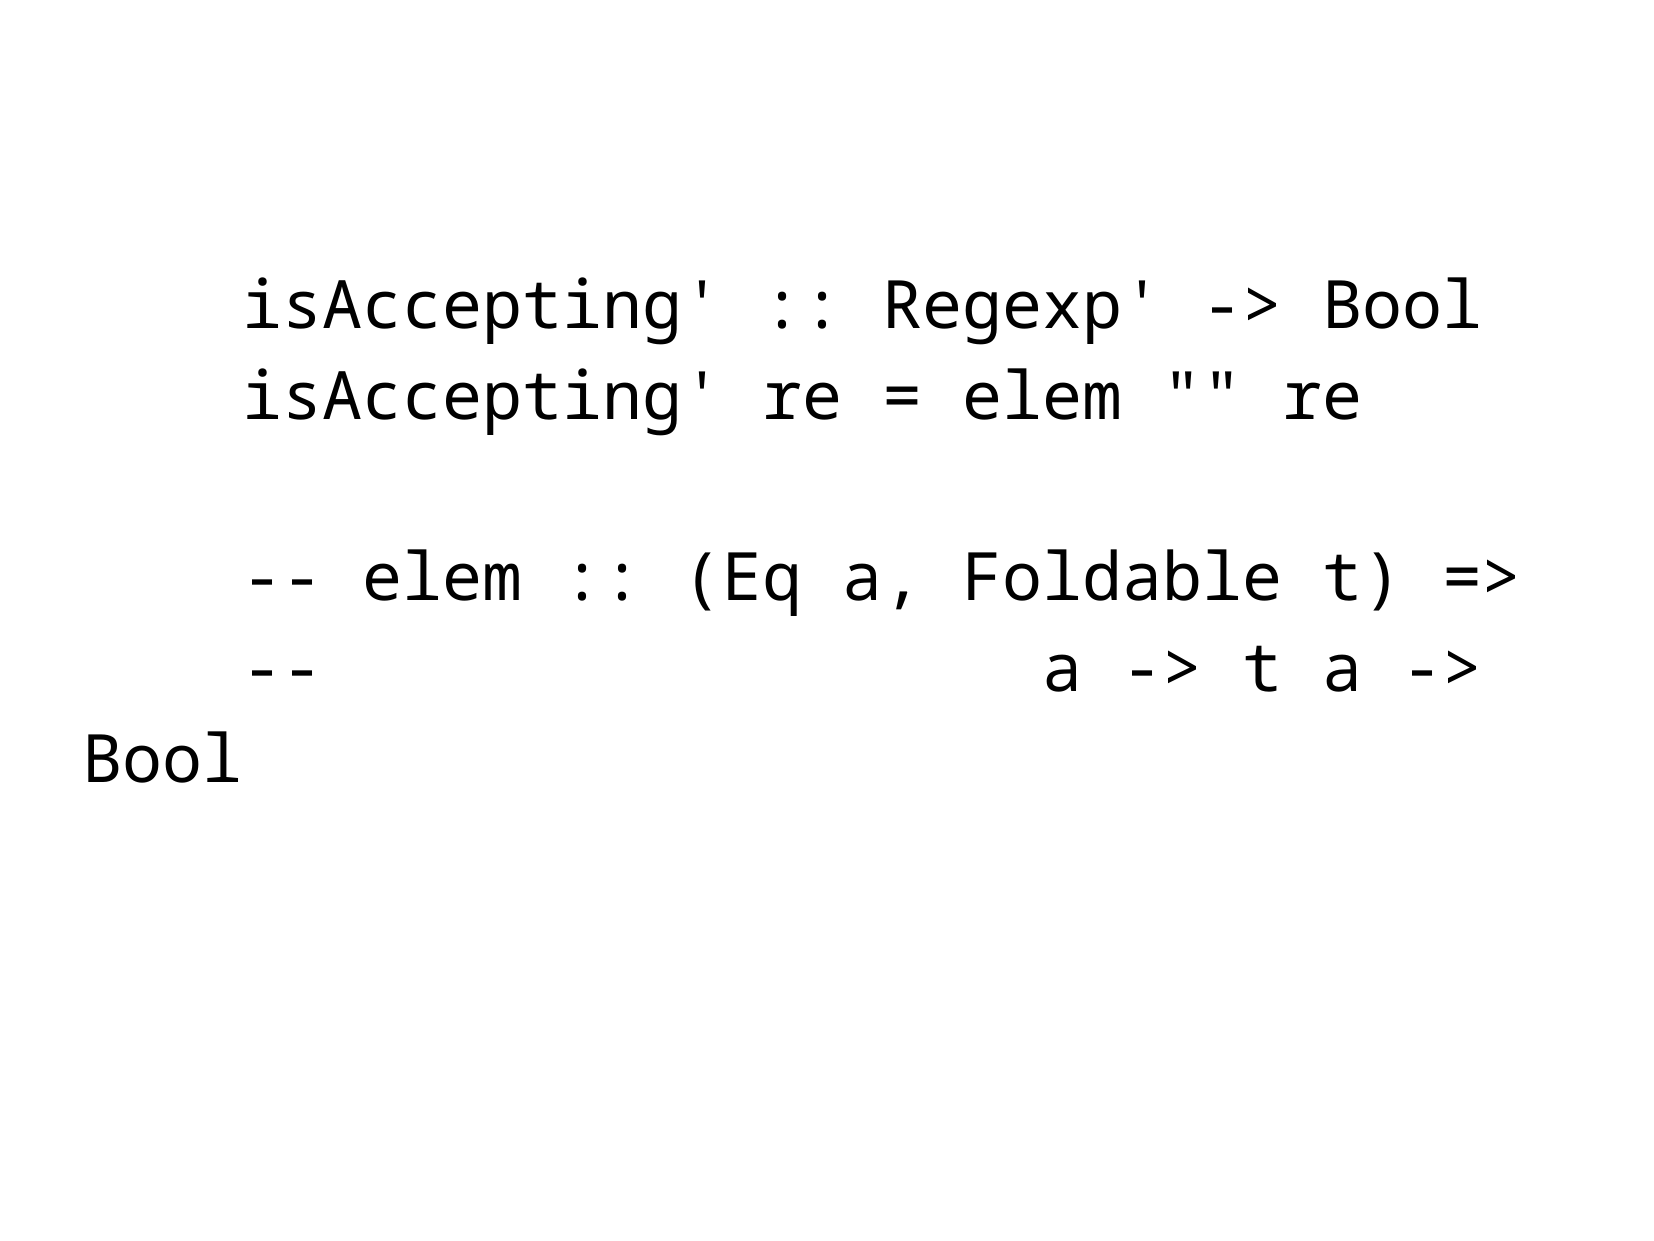

# isAccepting' :: Regexp' -> Bool
 isAccepting' re = elem "" re
 -- elem :: (Eq a, Foldable t) =>
 -- a -> t a -> Bool